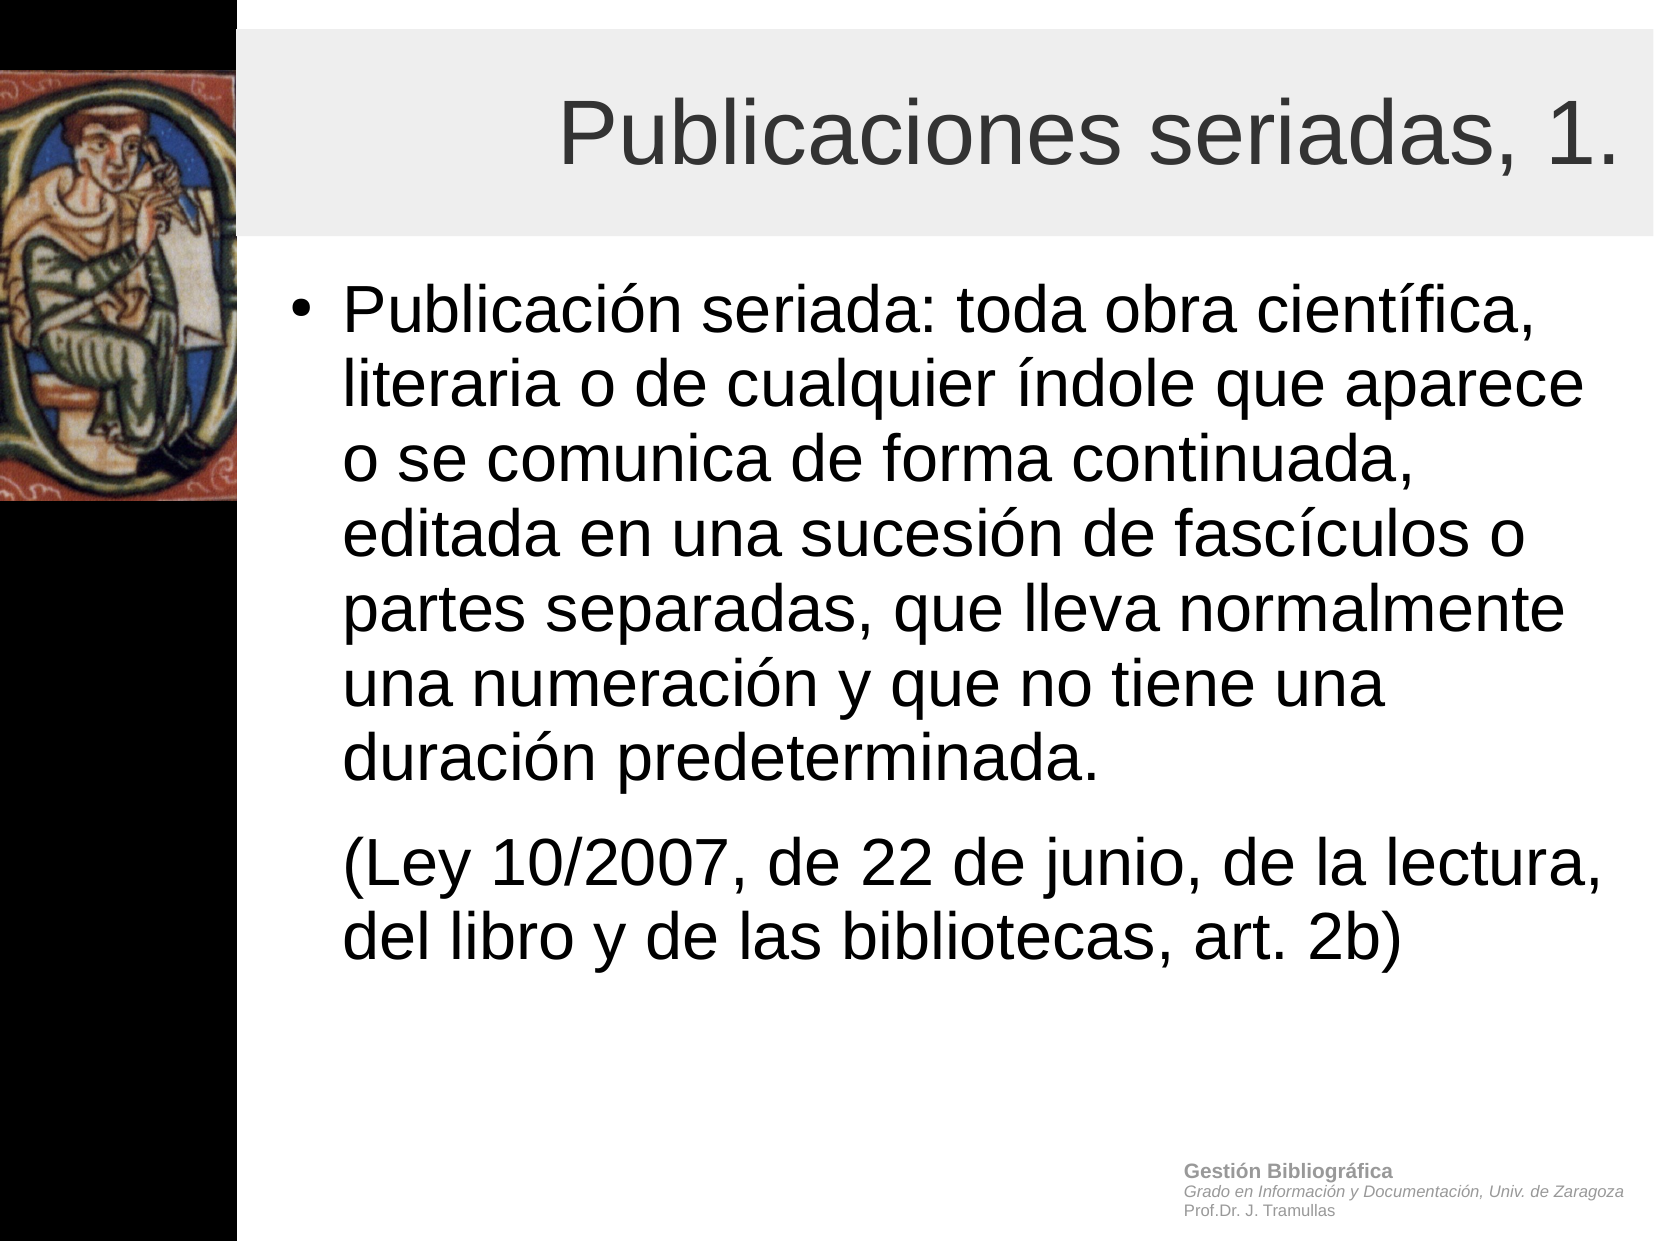

# Publicaciones seriadas, 1.
Publicación seriada: toda obra científica, literaria o de cualquier índole que aparece o se comunica de forma continuada, editada en una sucesión de fascículos o partes separadas, que lleva normalmente una numeración y que no tiene una duración predeterminada.
(Ley 10/2007, de 22 de junio, de la lectura, del libro y de las bibliotecas, art. 2b)